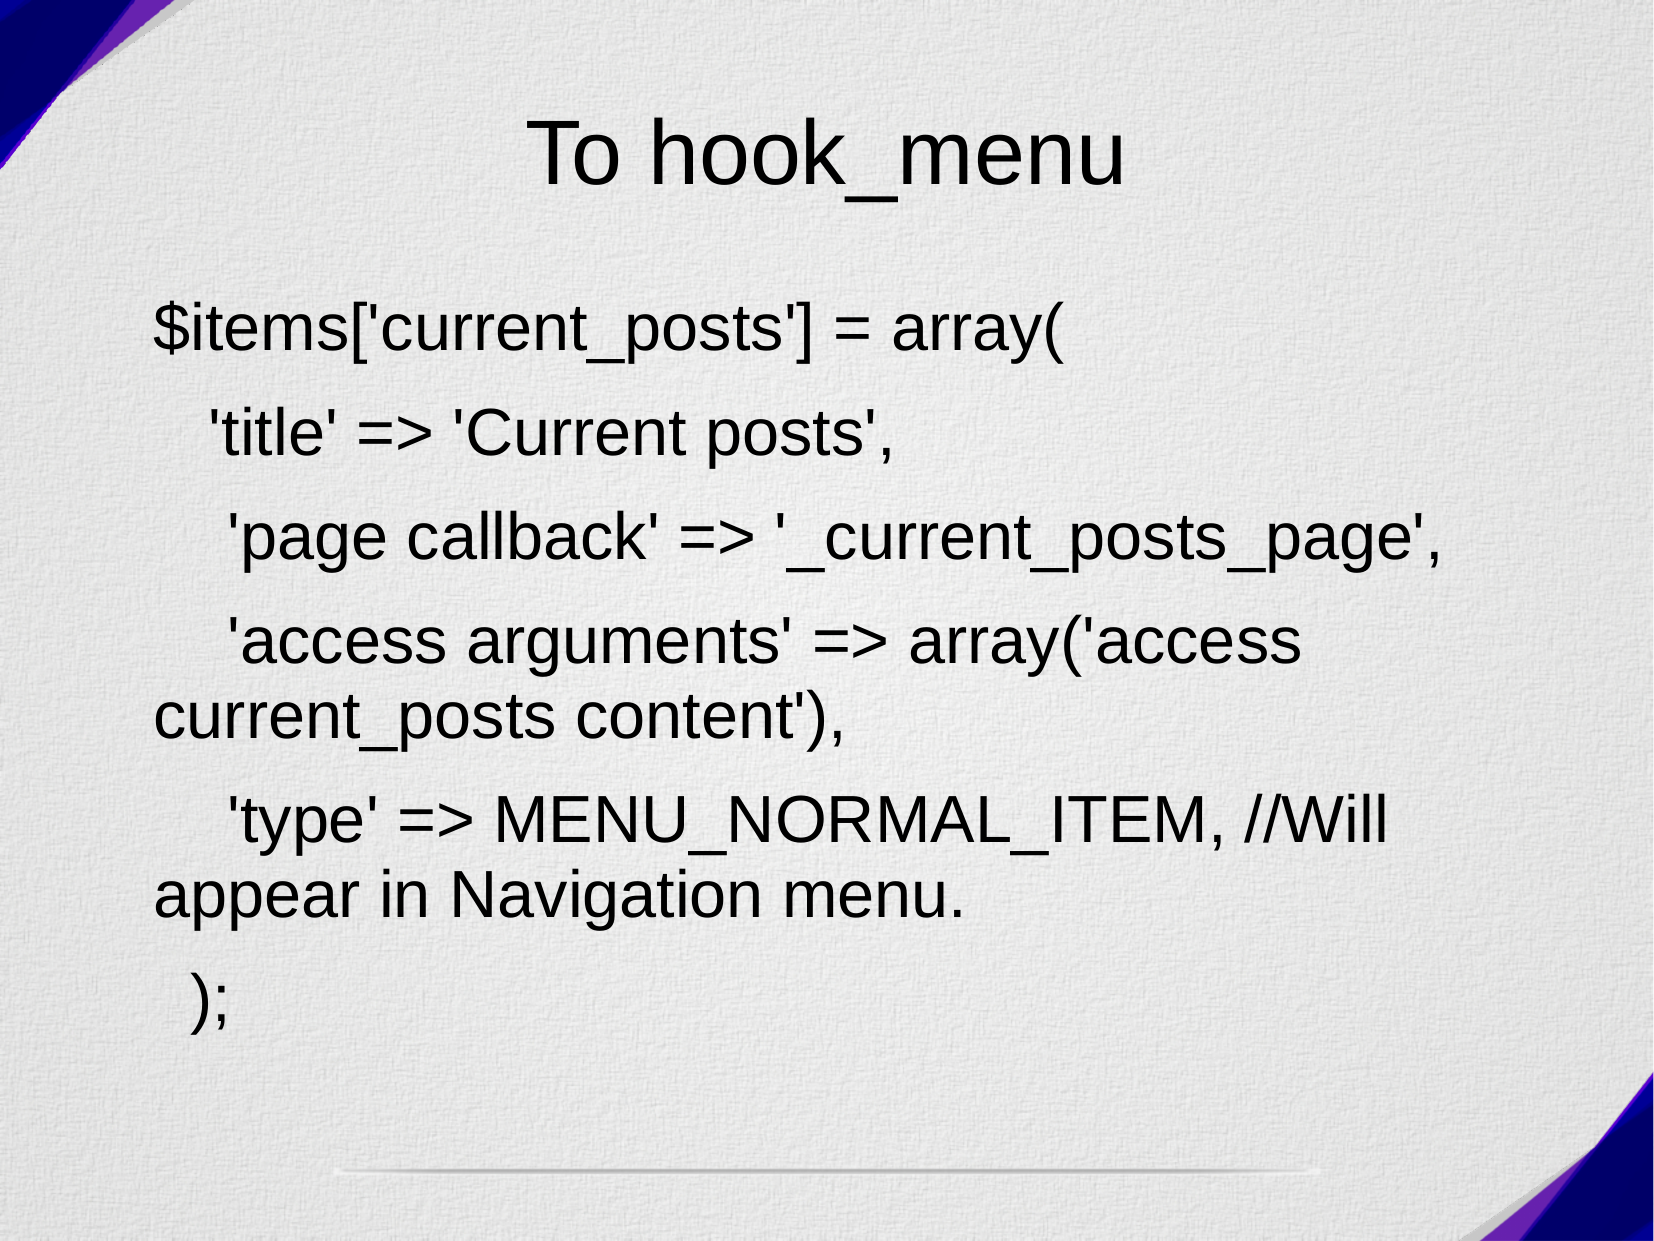

# To hook_menu
$items['current_posts'] = array(
 'title' => 'Current posts',
 'page callback' => '_current_posts_page',
 'access arguments' => array('access current_posts content'),
 'type' => MENU_NORMAL_ITEM, //Will appear in Navigation menu.
 );